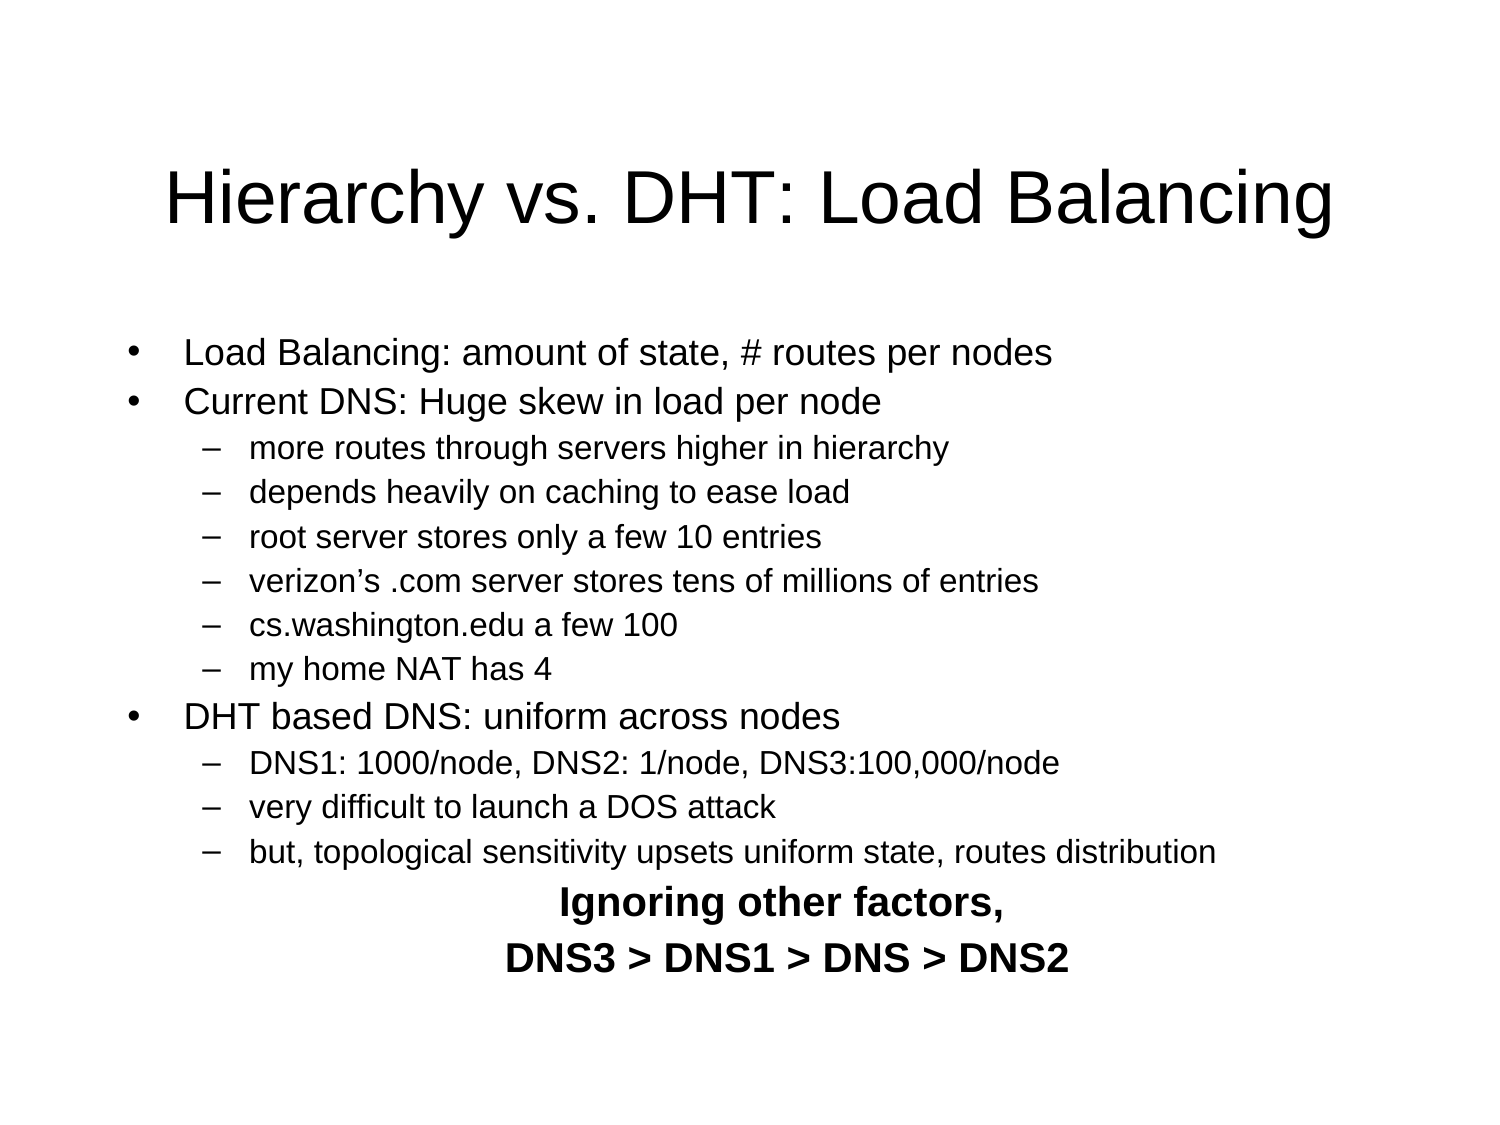

# Hierarchy vs. DHT: Load Balancing
Load Balancing: amount of state, # routes per nodes
Current DNS: Huge skew in load per node
more routes through servers higher in hierarchy
depends heavily on caching to ease load
root server stores only a few 10 entries
verizon’s .com server stores tens of millions of entries
cs.washington.edu a few 100
my home NAT has 4
DHT based DNS: uniform across nodes
DNS1: 1000/node, DNS2: 1/node, DNS3:100,000/node
very difficult to launch a DOS attack
but, topological sensitivity upsets uniform state, routes distribution
Ignoring other factors,
DNS3 > DNS1 > DNS > DNS2